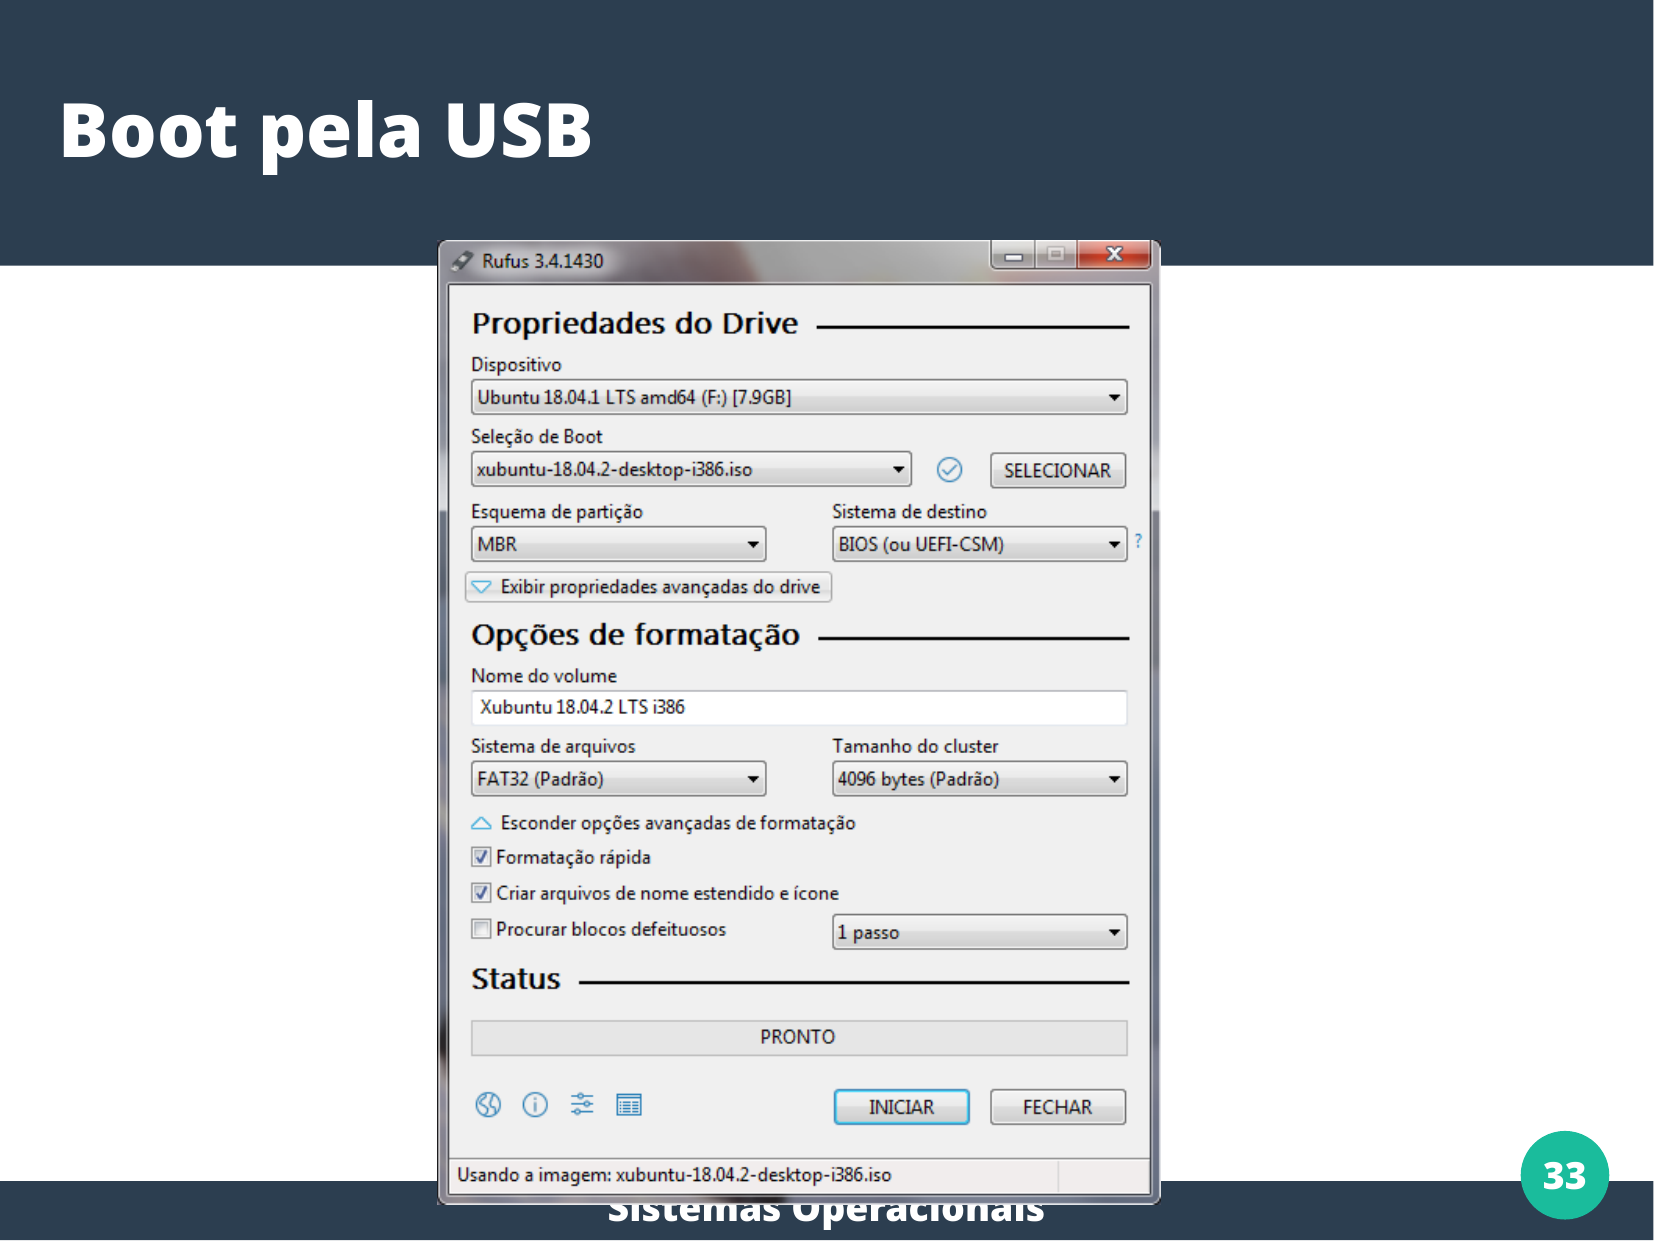

# Boot pela USB
33
Sistemas Operacionais